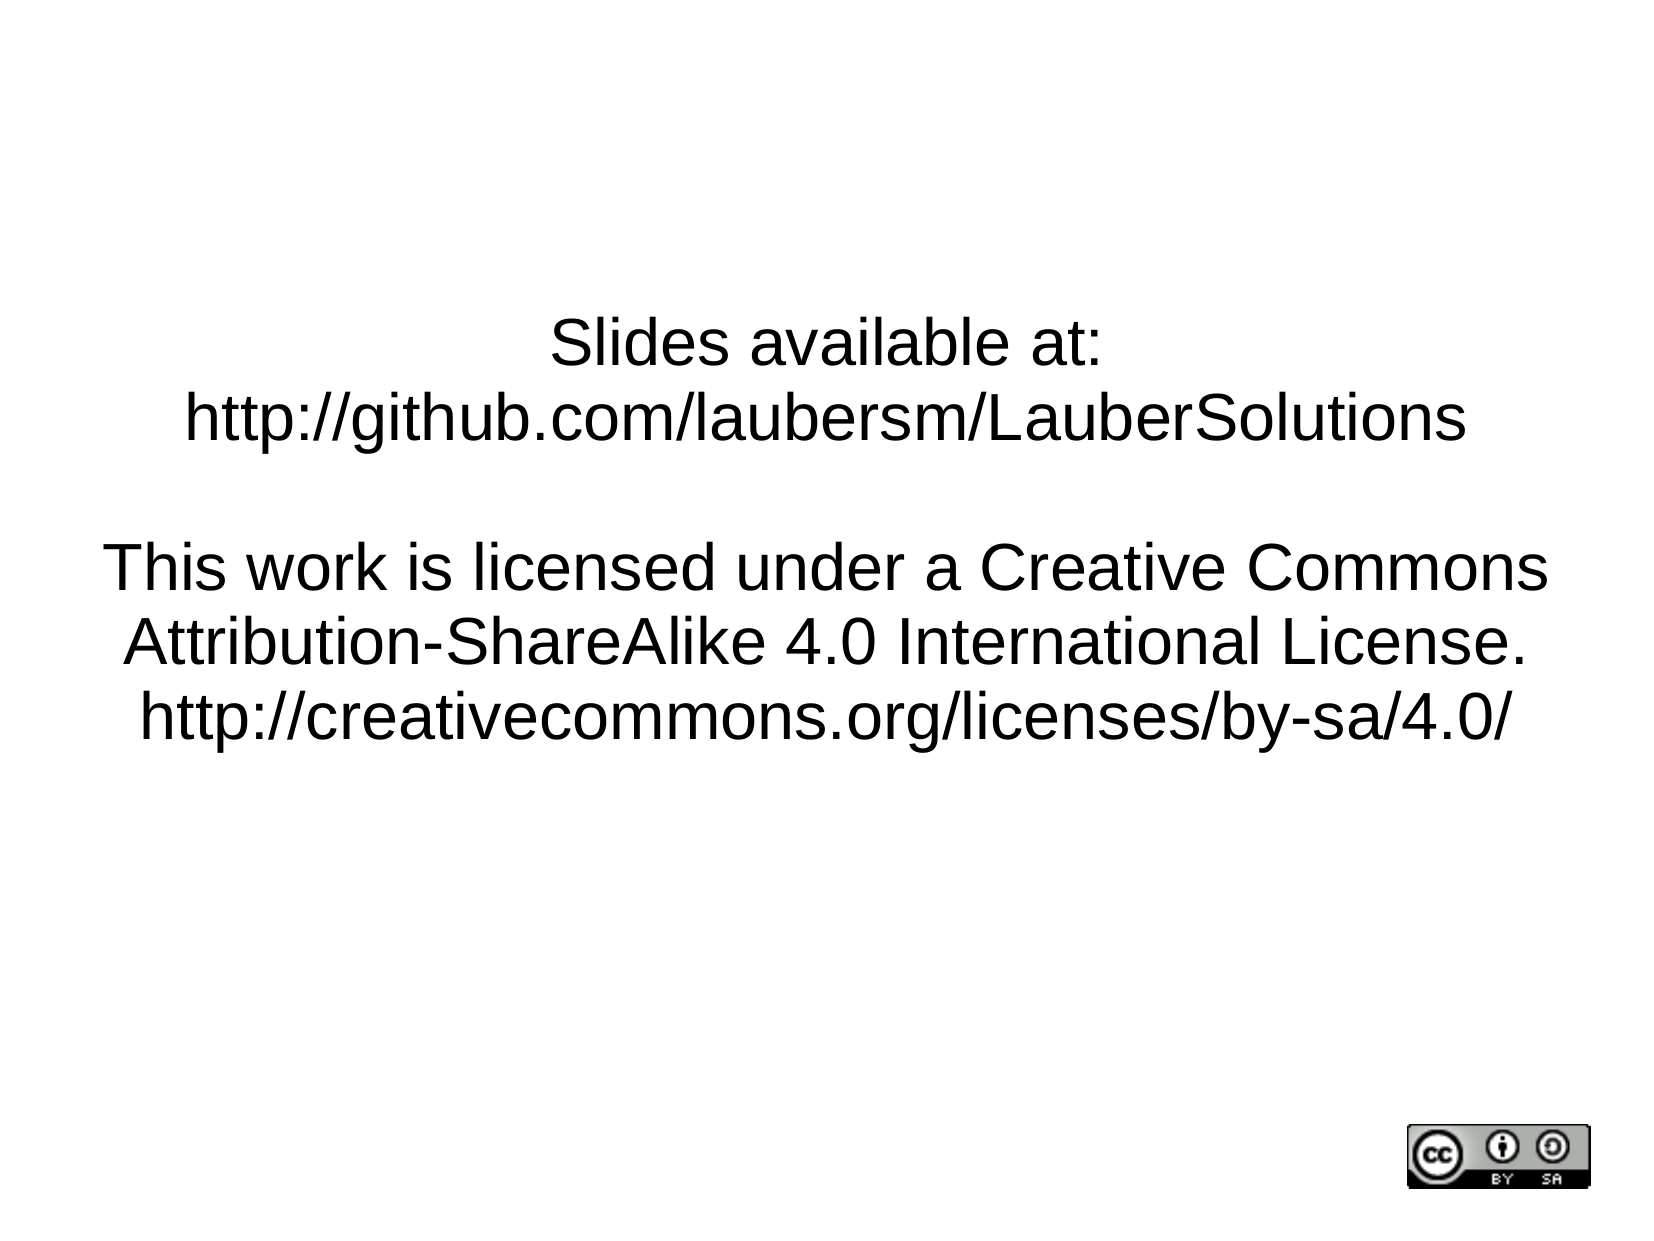

# Slides available at:
http://github.com/laubersm/LauberSolutions
This work is licensed under a Creative Commons Attribution-ShareAlike 4.0 International License.
http://creativecommons.org/licenses/by-sa/4.0/